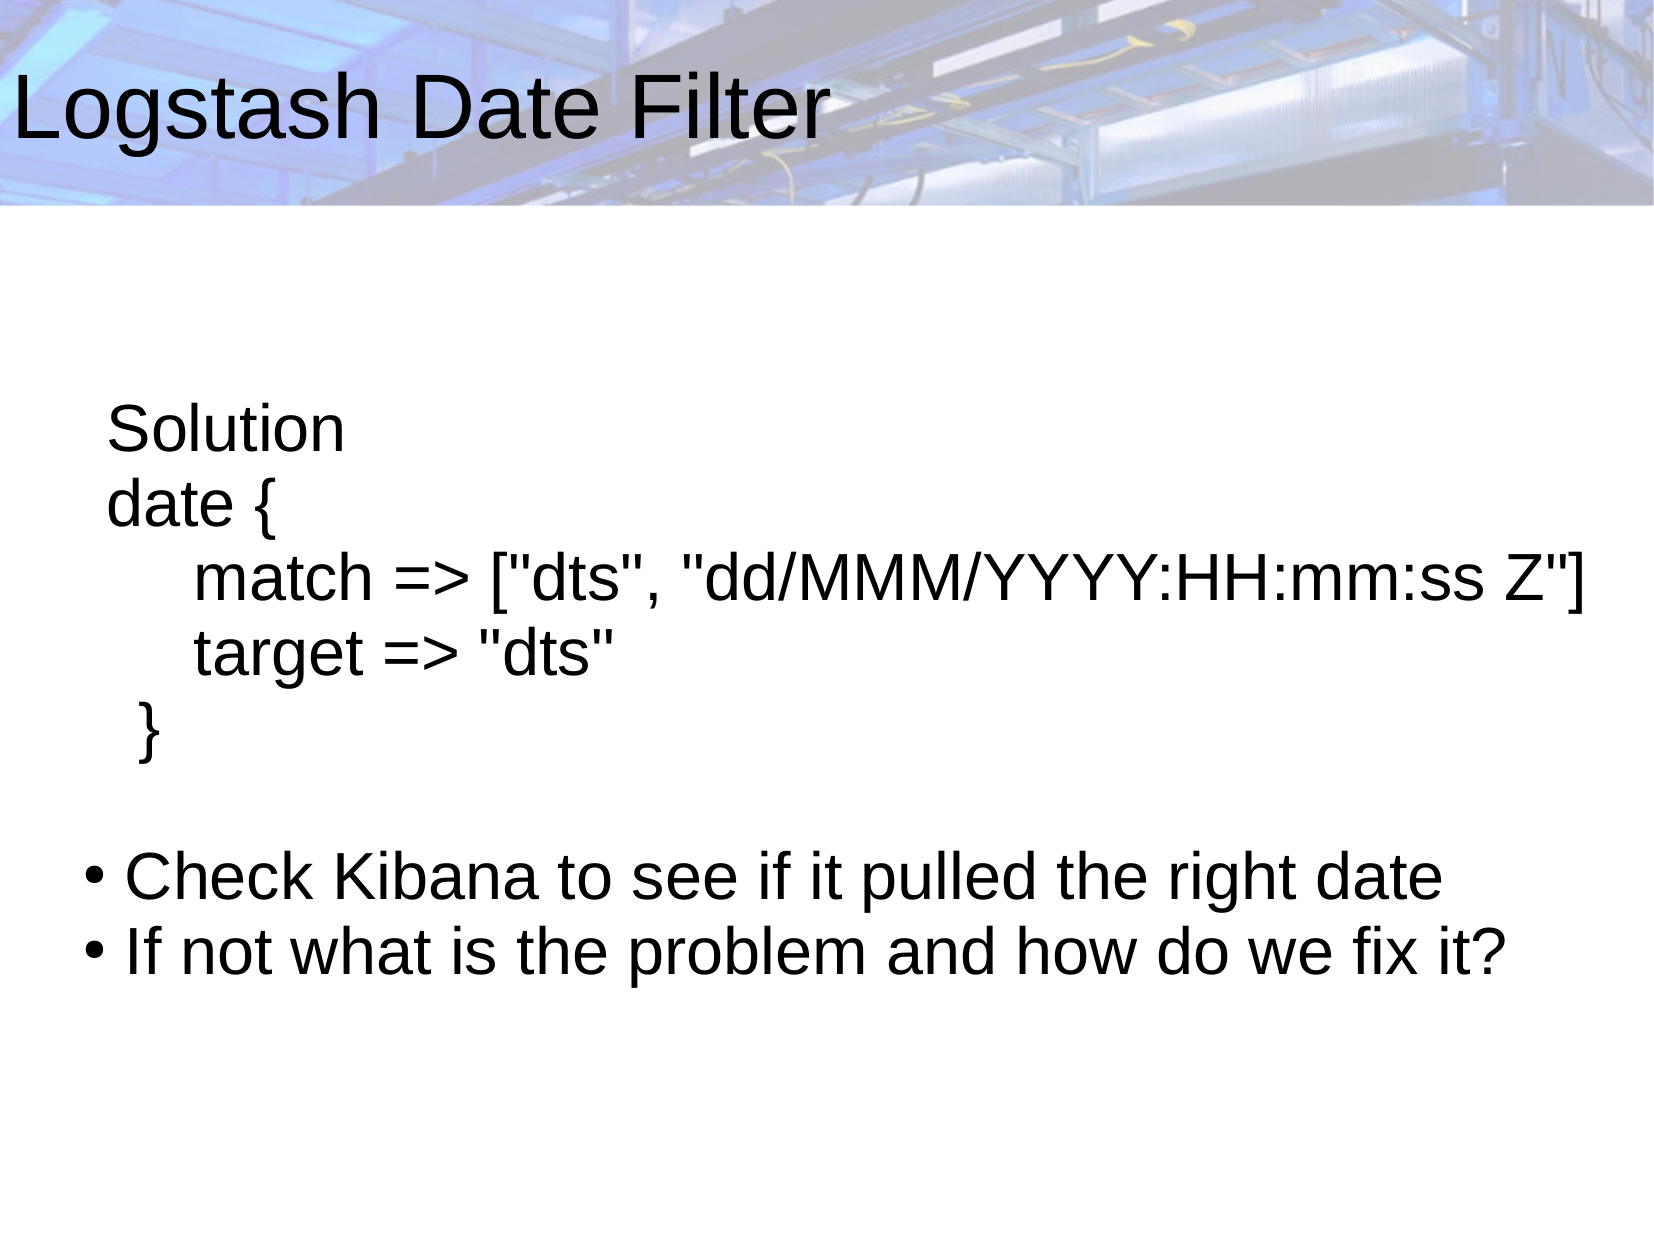

# Logstash Date Filter
Solution
date {
 match => ["dts", "dd/MMM/YYYY:HH:mm:ss Z"]
 target => "dts"
 }
 Check Kibana to see if it pulled the right date
 If not what is the problem and how do we fix it?